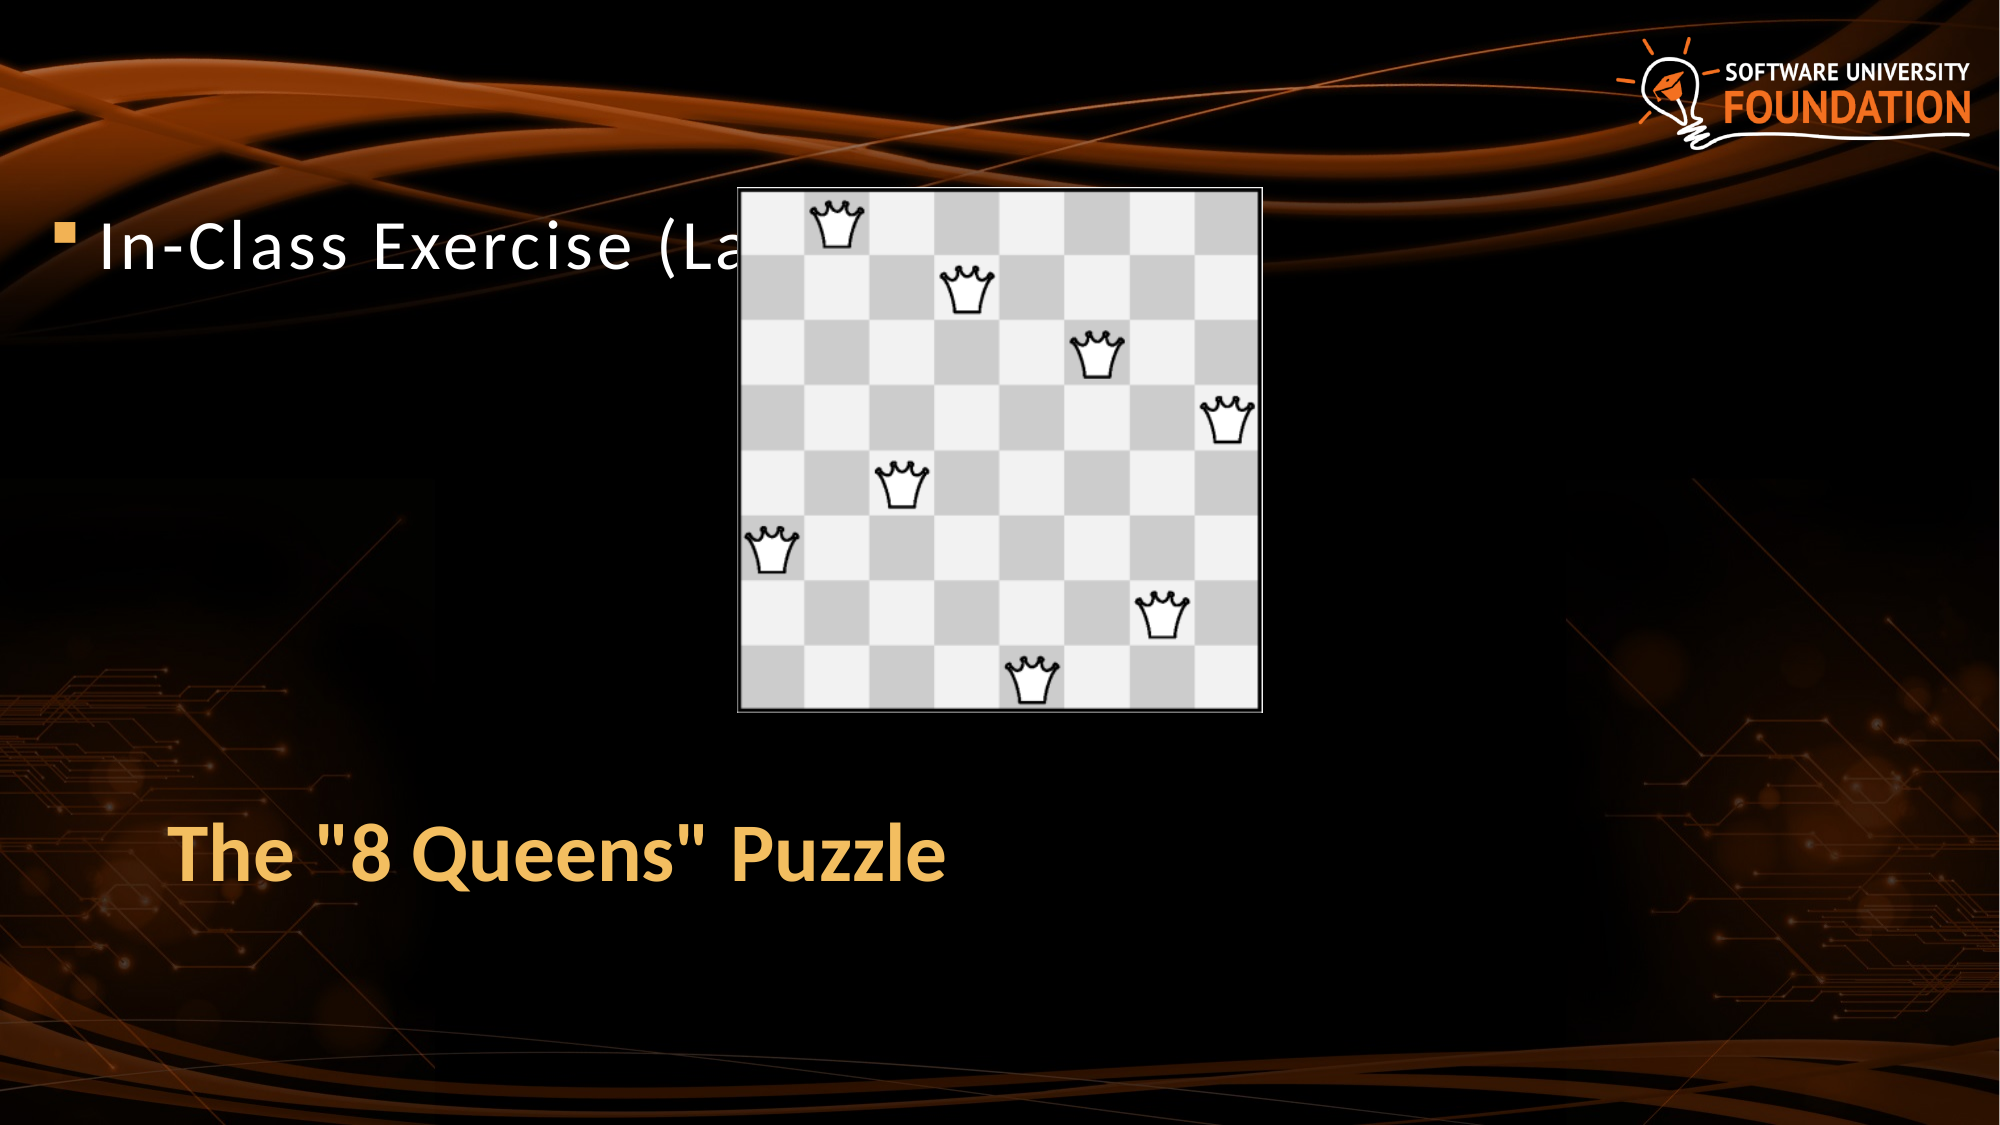

In-Class Exercise (Lab)
# The "8 Queens" Puzzle